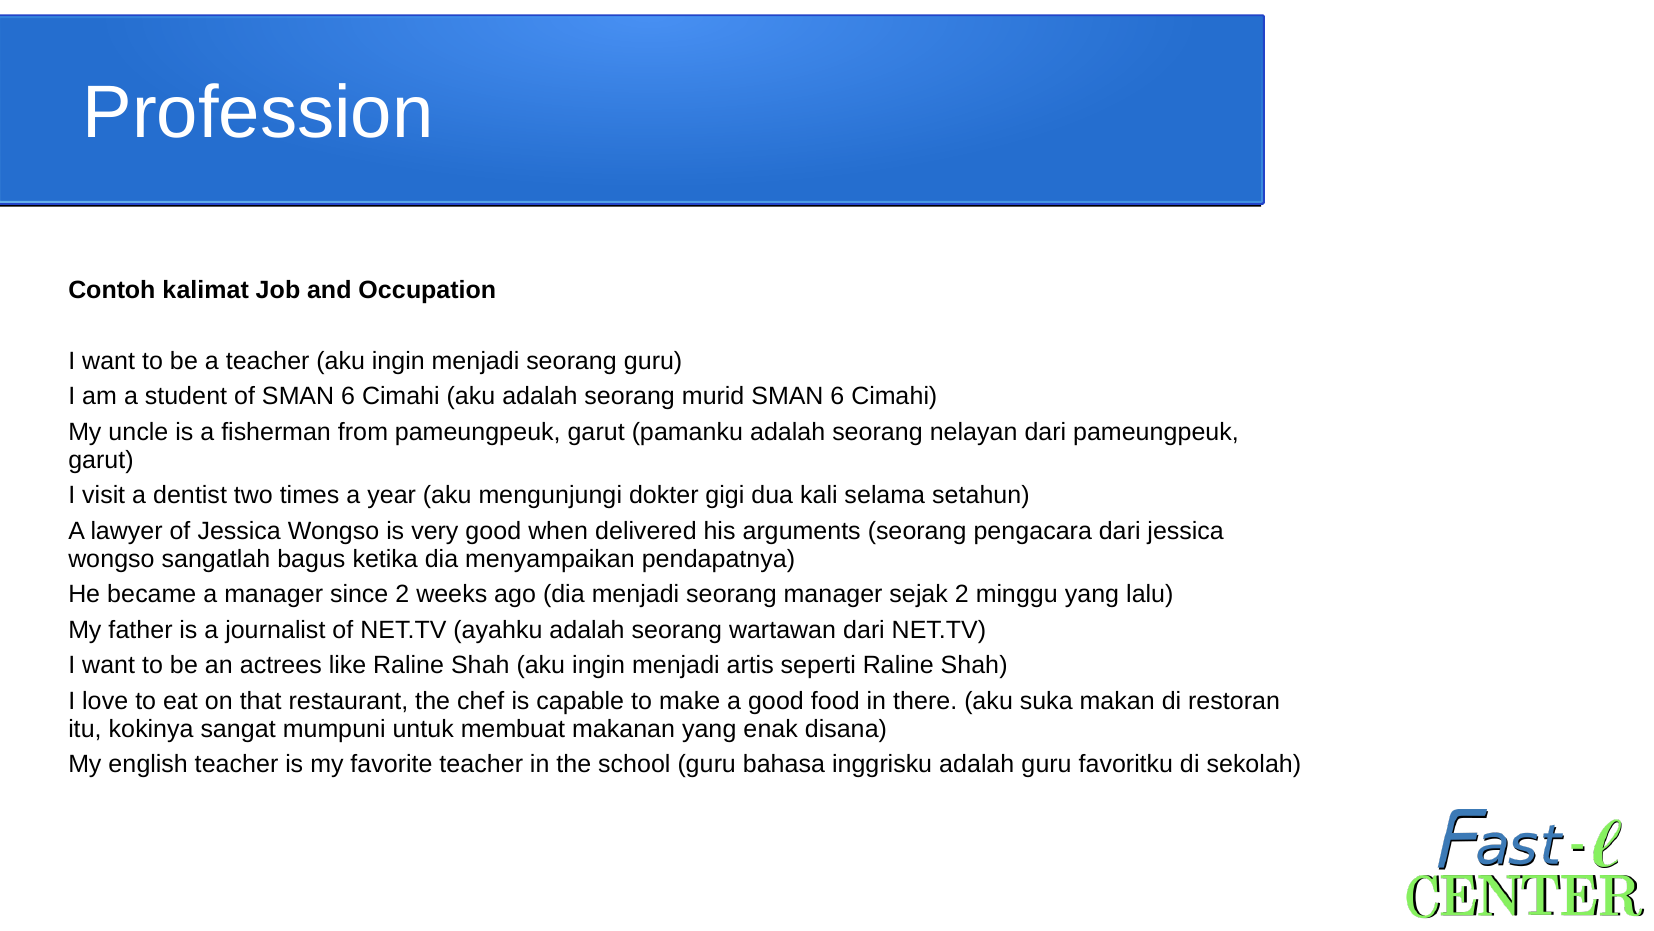

# Profession
Contoh kalimat Job and Occupation
I want to be a teacher (aku ingin menjadi seorang guru)
I am a student of SMAN 6 Cimahi (aku adalah seorang murid SMAN 6 Cimahi)
My uncle is a fisherman from pameungpeuk, garut (pamanku adalah seorang nelayan dari pameungpeuk, garut)
I visit a dentist two times a year (aku mengunjungi dokter gigi dua kali selama setahun)
A lawyer of Jessica Wongso is very good when delivered his arguments (seorang pengacara dari jessica wongso sangatlah bagus ketika dia menyampaikan pendapatnya)
He became a manager since 2 weeks ago (dia menjadi seorang manager sejak 2 minggu yang lalu)
My father is a journalist of NET.TV (ayahku adalah seorang wartawan dari NET.TV)
I want to be an actrees like Raline Shah (aku ingin menjadi artis seperti Raline Shah)
I love to eat on that restaurant, the chef is capable to make a good food in there. (aku suka makan di restoran itu, kokinya sangat mumpuni untuk membuat makanan yang enak disana)
My english teacher is my favorite teacher in the school (guru bahasa inggrisku adalah guru favoritku di sekolah)